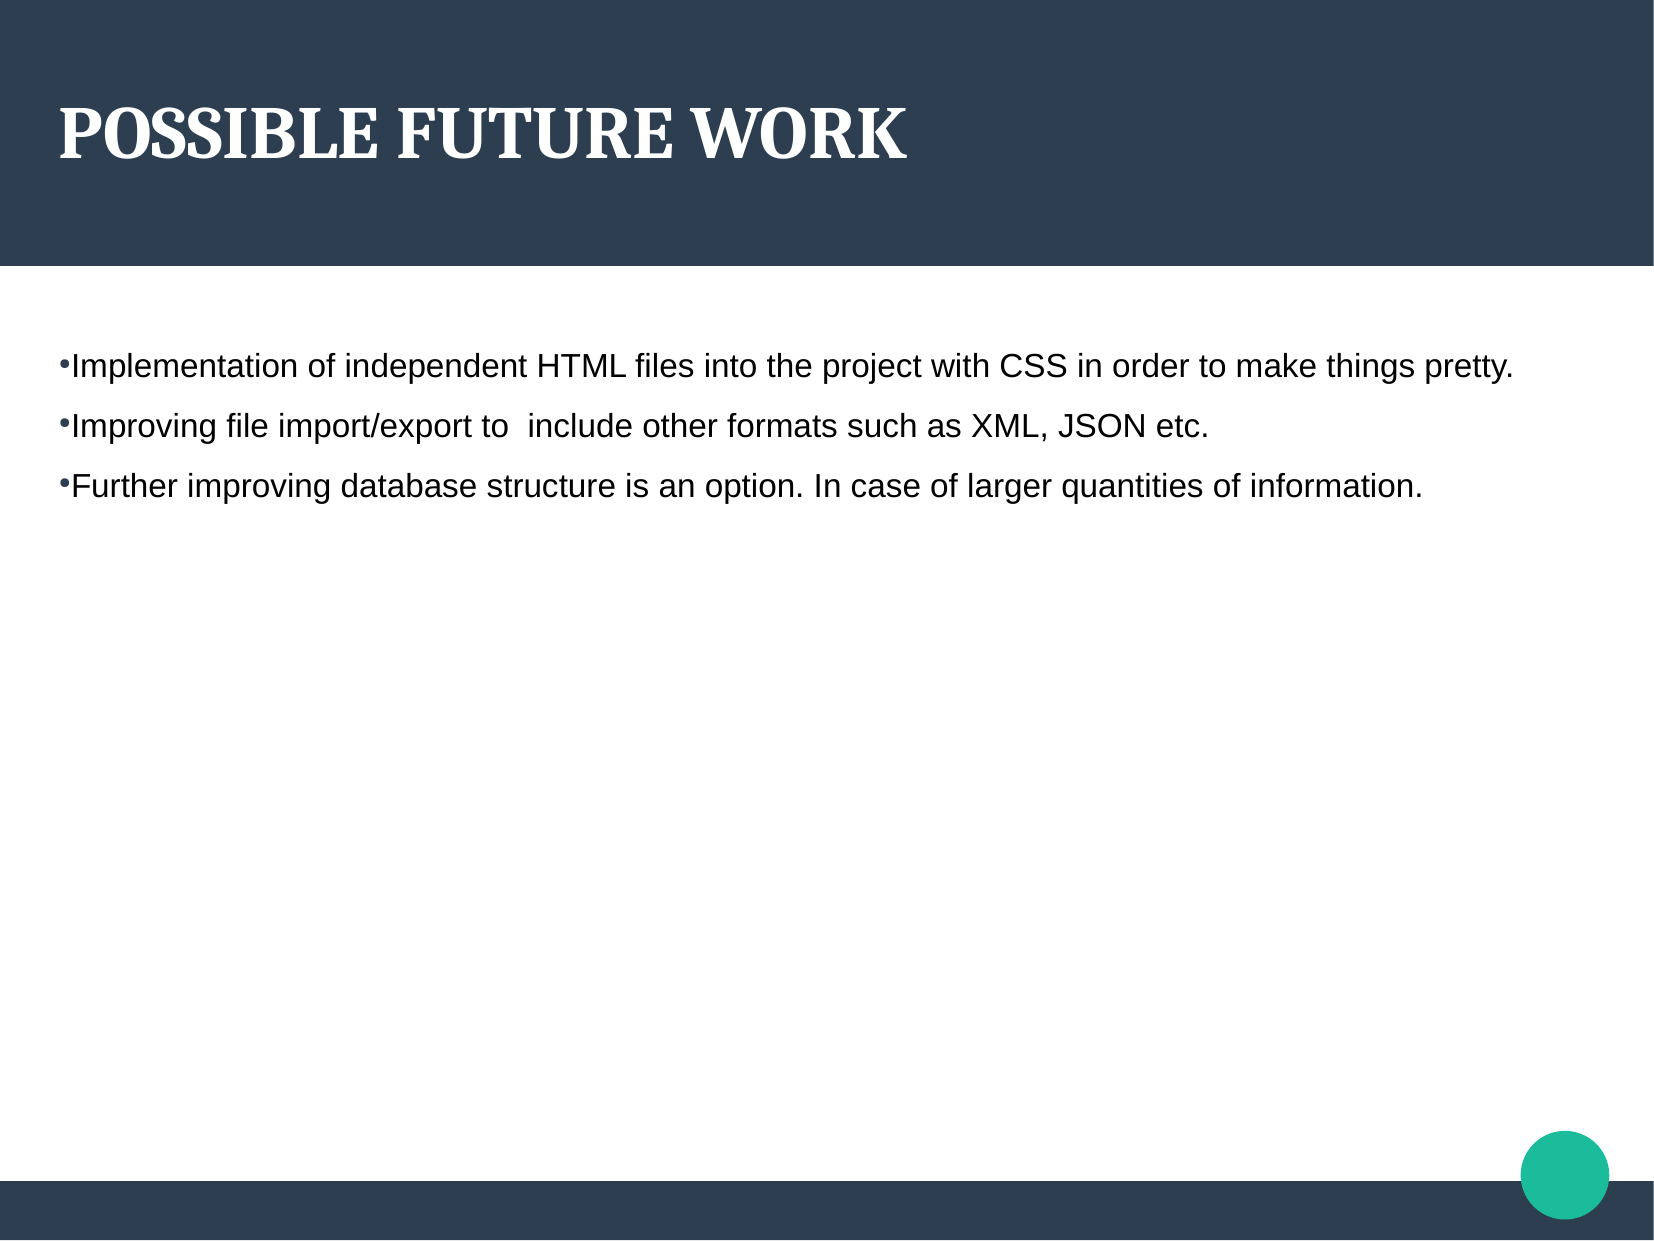

# POSSIBLE FUTURE WORK
Implementation of independent HTML files into the project with CSS in order to make things pretty.
Improving file import/export to include other formats such as XML, JSON etc.
Further improving database structure is an option. In case of larger quantities of information.